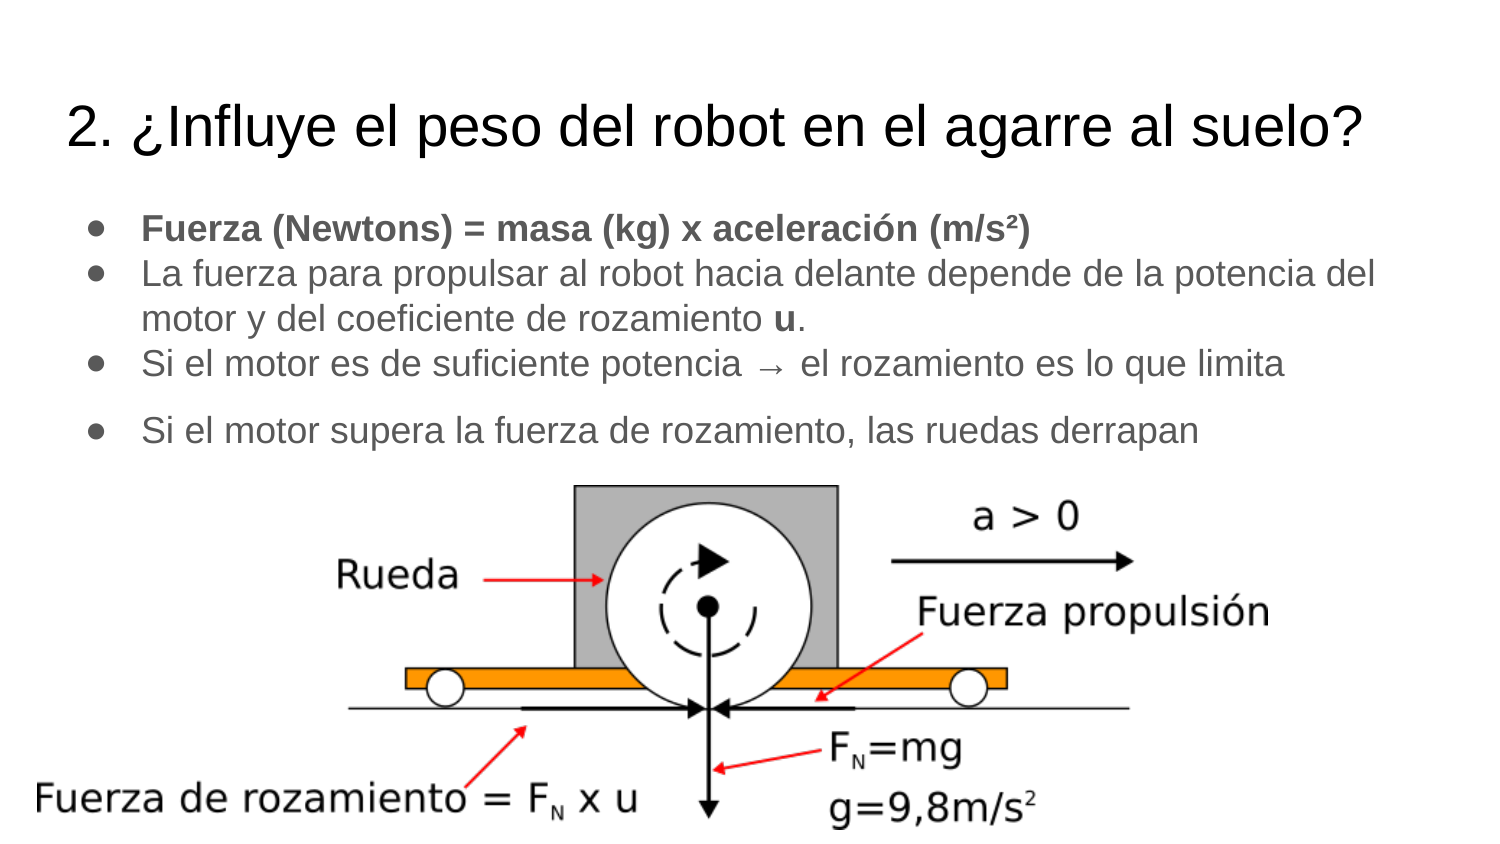

# 2. ¿Influye el peso del robot en el agarre al suelo?
Fuerza (Newtons) = masa (kg) x aceleración (m/s²)
La fuerza para propulsar al robot hacia delante depende de la potencia del motor y del coeficiente de rozamiento u.
Si el motor es de suficiente potencia → el rozamiento es lo que limita
Si el motor supera la fuerza de rozamiento, las ruedas derrapan